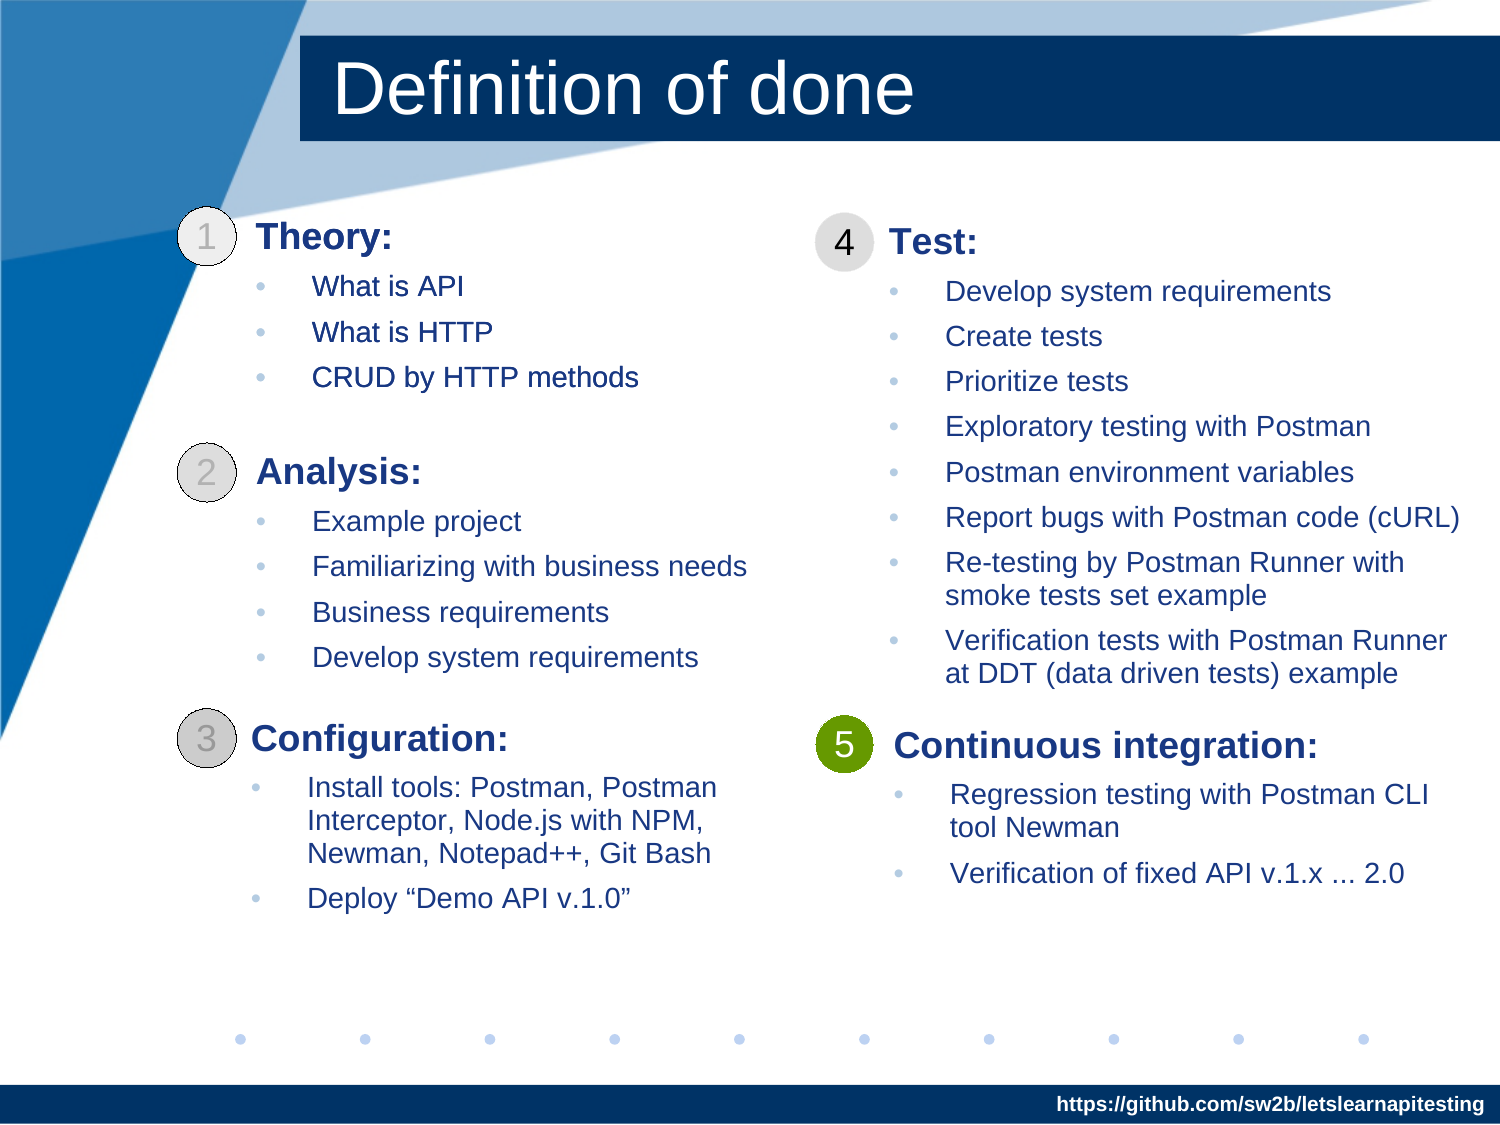

# Definition of done
1
Theory:
What is API
What is HTTP
CRUD by HTTP methods
Theory:
What is API
What is HTTP
CRUD by HTTP methods
4
Test:
Develop system requirements
Create tests
Prioritize tests
Exploratory testing with Postman
Postman environment variables
Report bugs with Postman code (cURL)
Re-testing by Postman Runner with smoke tests set example
Verification tests with Postman Runner at DDT (data driven tests) example
2
Analysis:
Example project
Familiarizing with business needs
Business requirements
Develop system requirements
3
Configuration:
Install tools: Postman, Postman Interceptor, Node.js with NPM, Newman, Notepad++, Git Bash
Deploy “Demo API v.1.0”
5
Continuous integration:
Regression testing with Postman CLI tool Newman
Verification of fixed API v.1.x ... 2.0